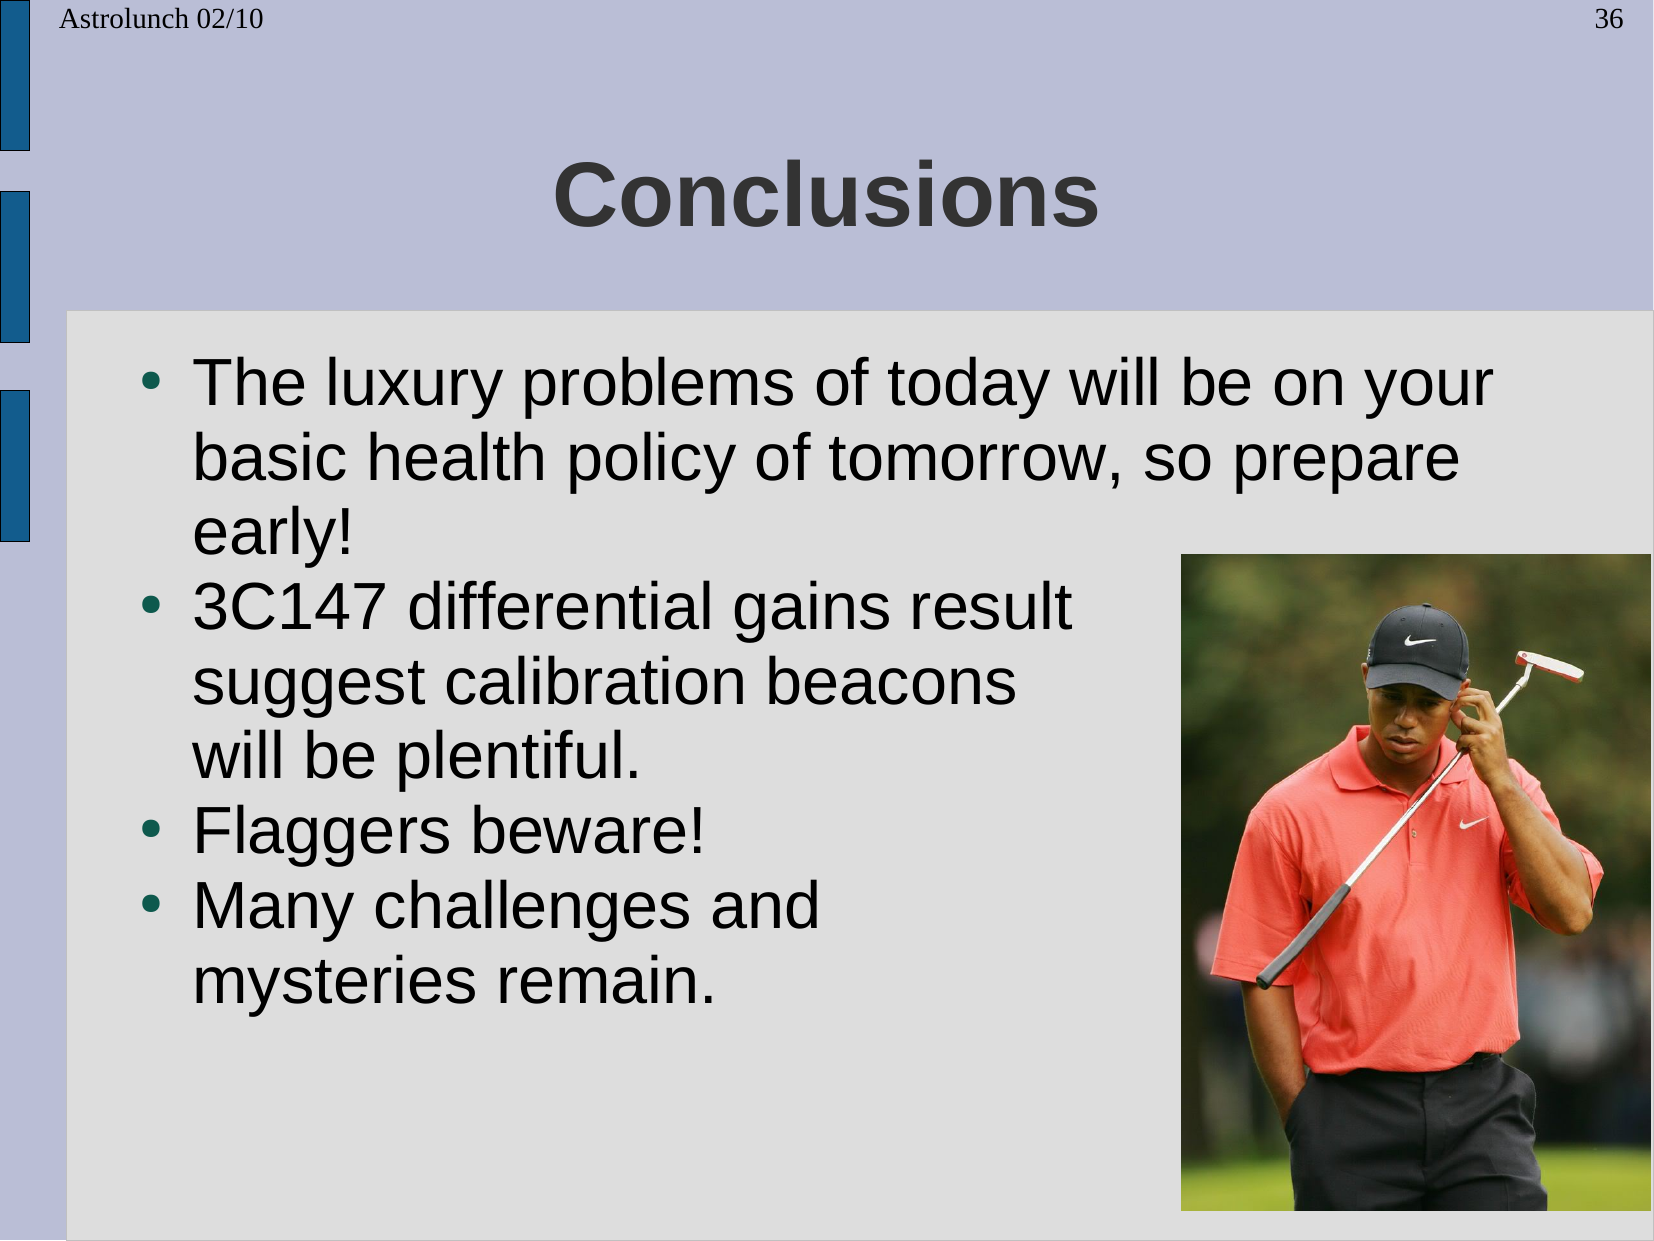

Astrolunch 02/10
36
# Conclusions
The luxury problems of today will be on your basic health policy of tomorrow, so prepare early!
3C147 differential gains result
suggest calibration beacons
will be plentiful.
Flaggers beware!
Many challenges and
mysteries remain.